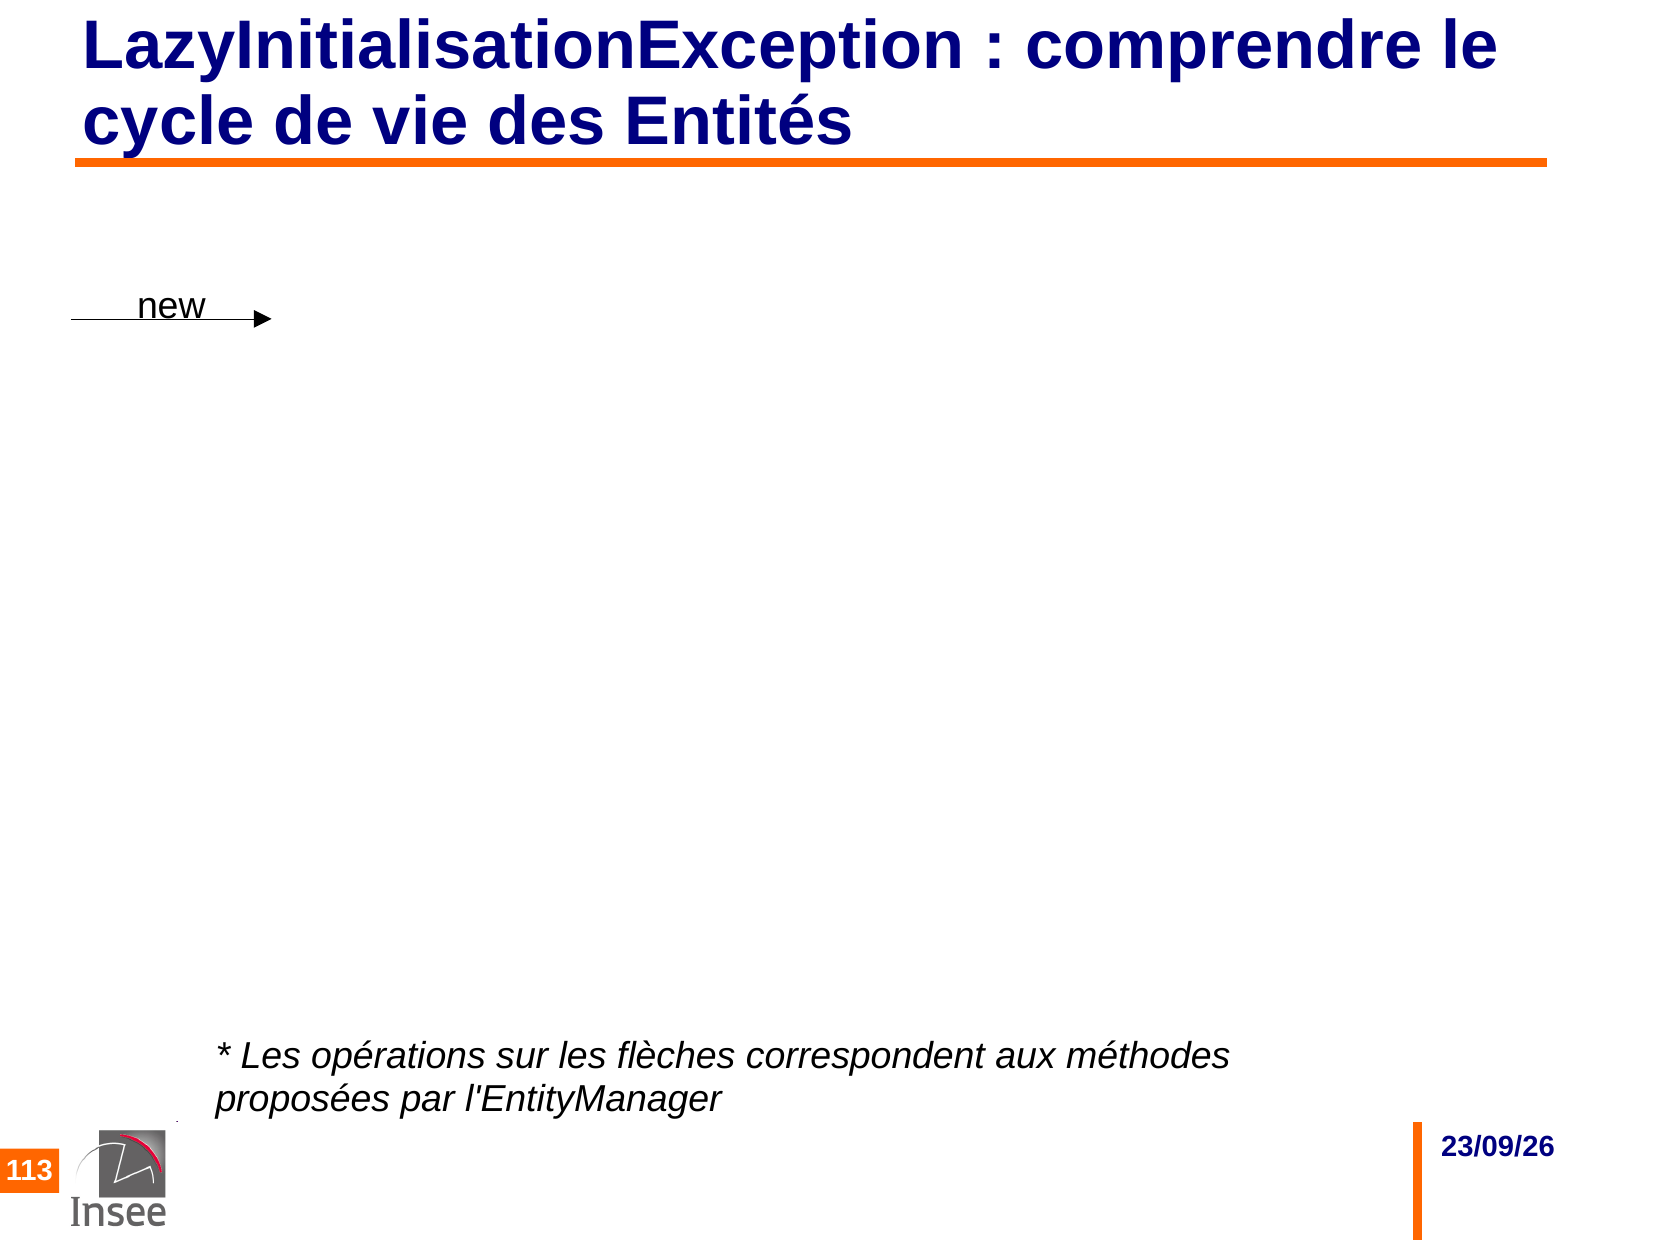

# LazyInitialisationException : comprendre le cycle de vie des Entités
new
* Les opérations sur les flèches correspondent aux méthodes proposées par l'EntityManager
113